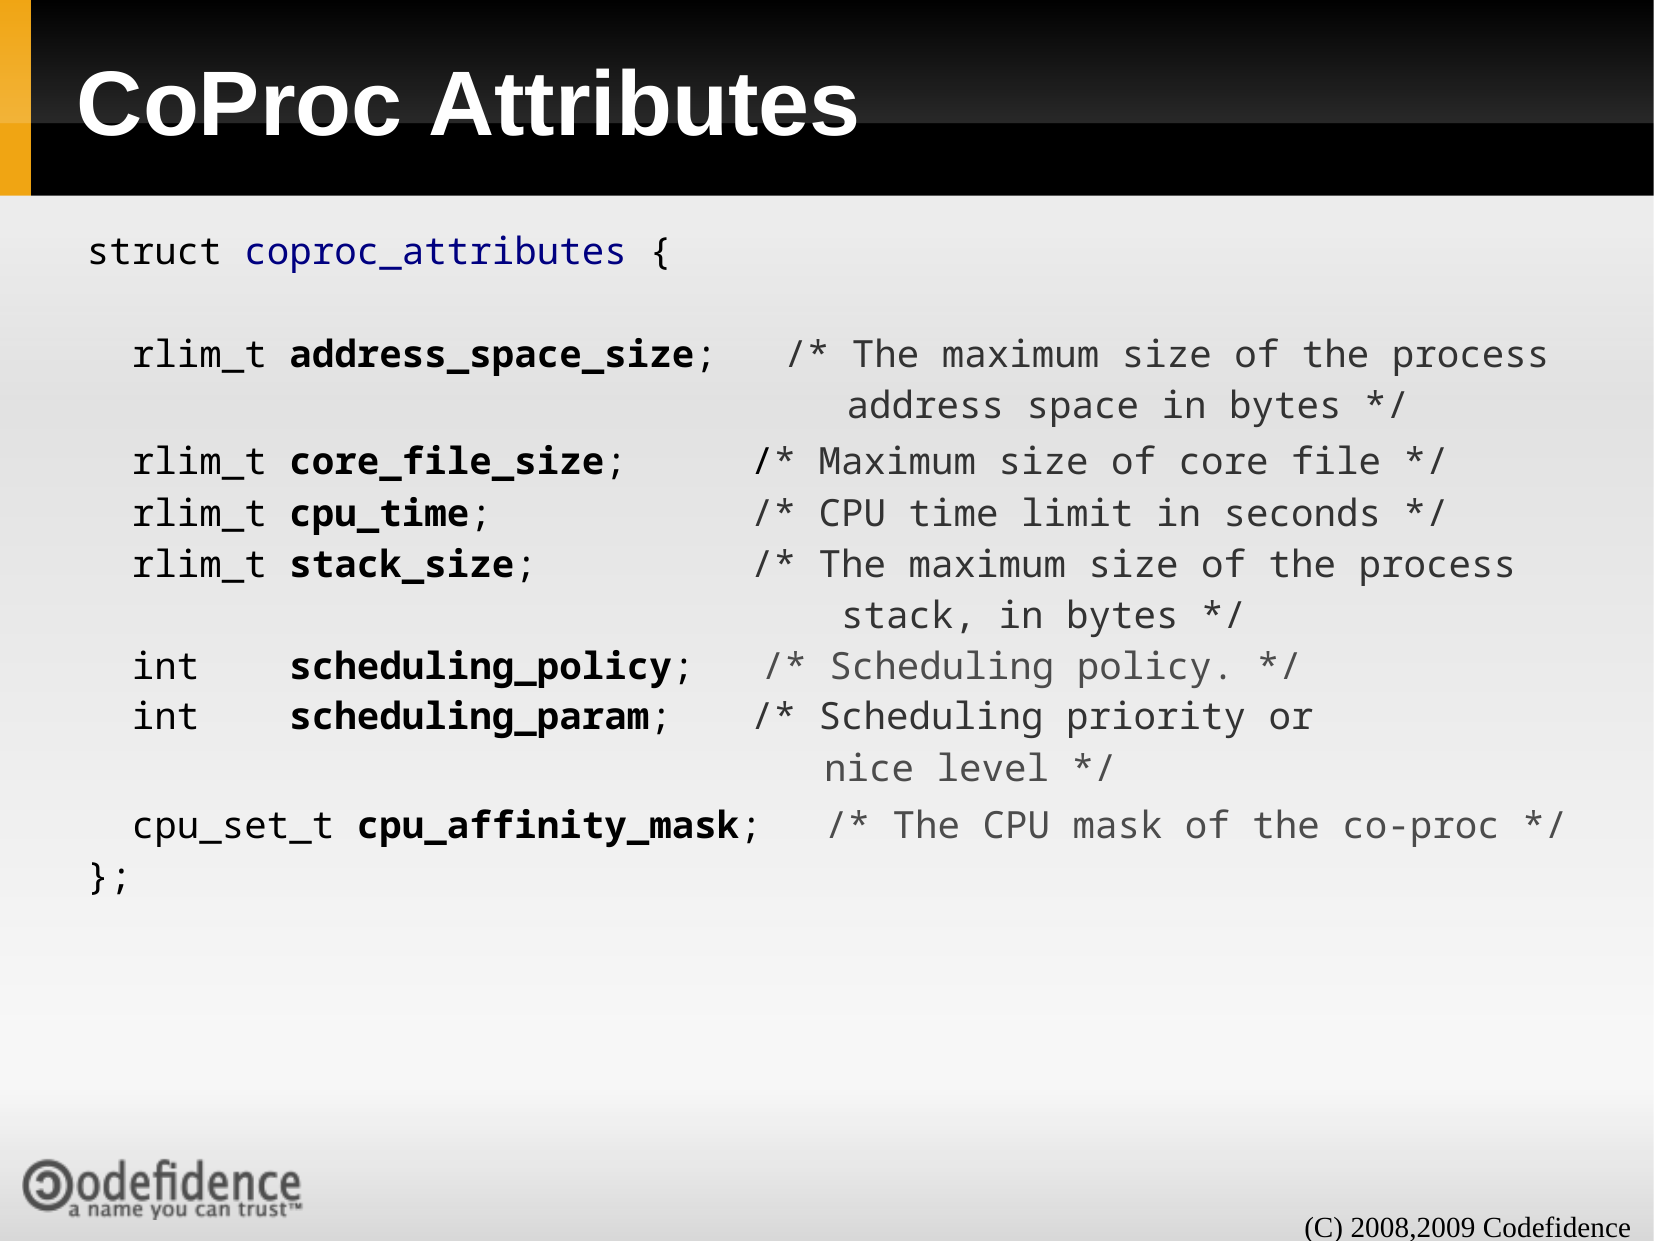

# CoProc Attributes
struct coproc_attributes {
 rlim_t address_space_size; /* The maximum size of the process
 address space in bytes */
 rlim_t core_file_size; 	/* Maximum size of core file */
 rlim_t cpu_time; 			/* CPU time limit in seconds */
 rlim_t stack_size; 		/* The maximum size of the process
 						 stack, in bytes */
 int scheduling_policy; /* Scheduling policy. */
 int scheduling_param; 	/* Scheduling priority or
 nice level */
 cpu_set_t cpu_affinity_mask; 	/* The CPU mask of the co-proc */
};